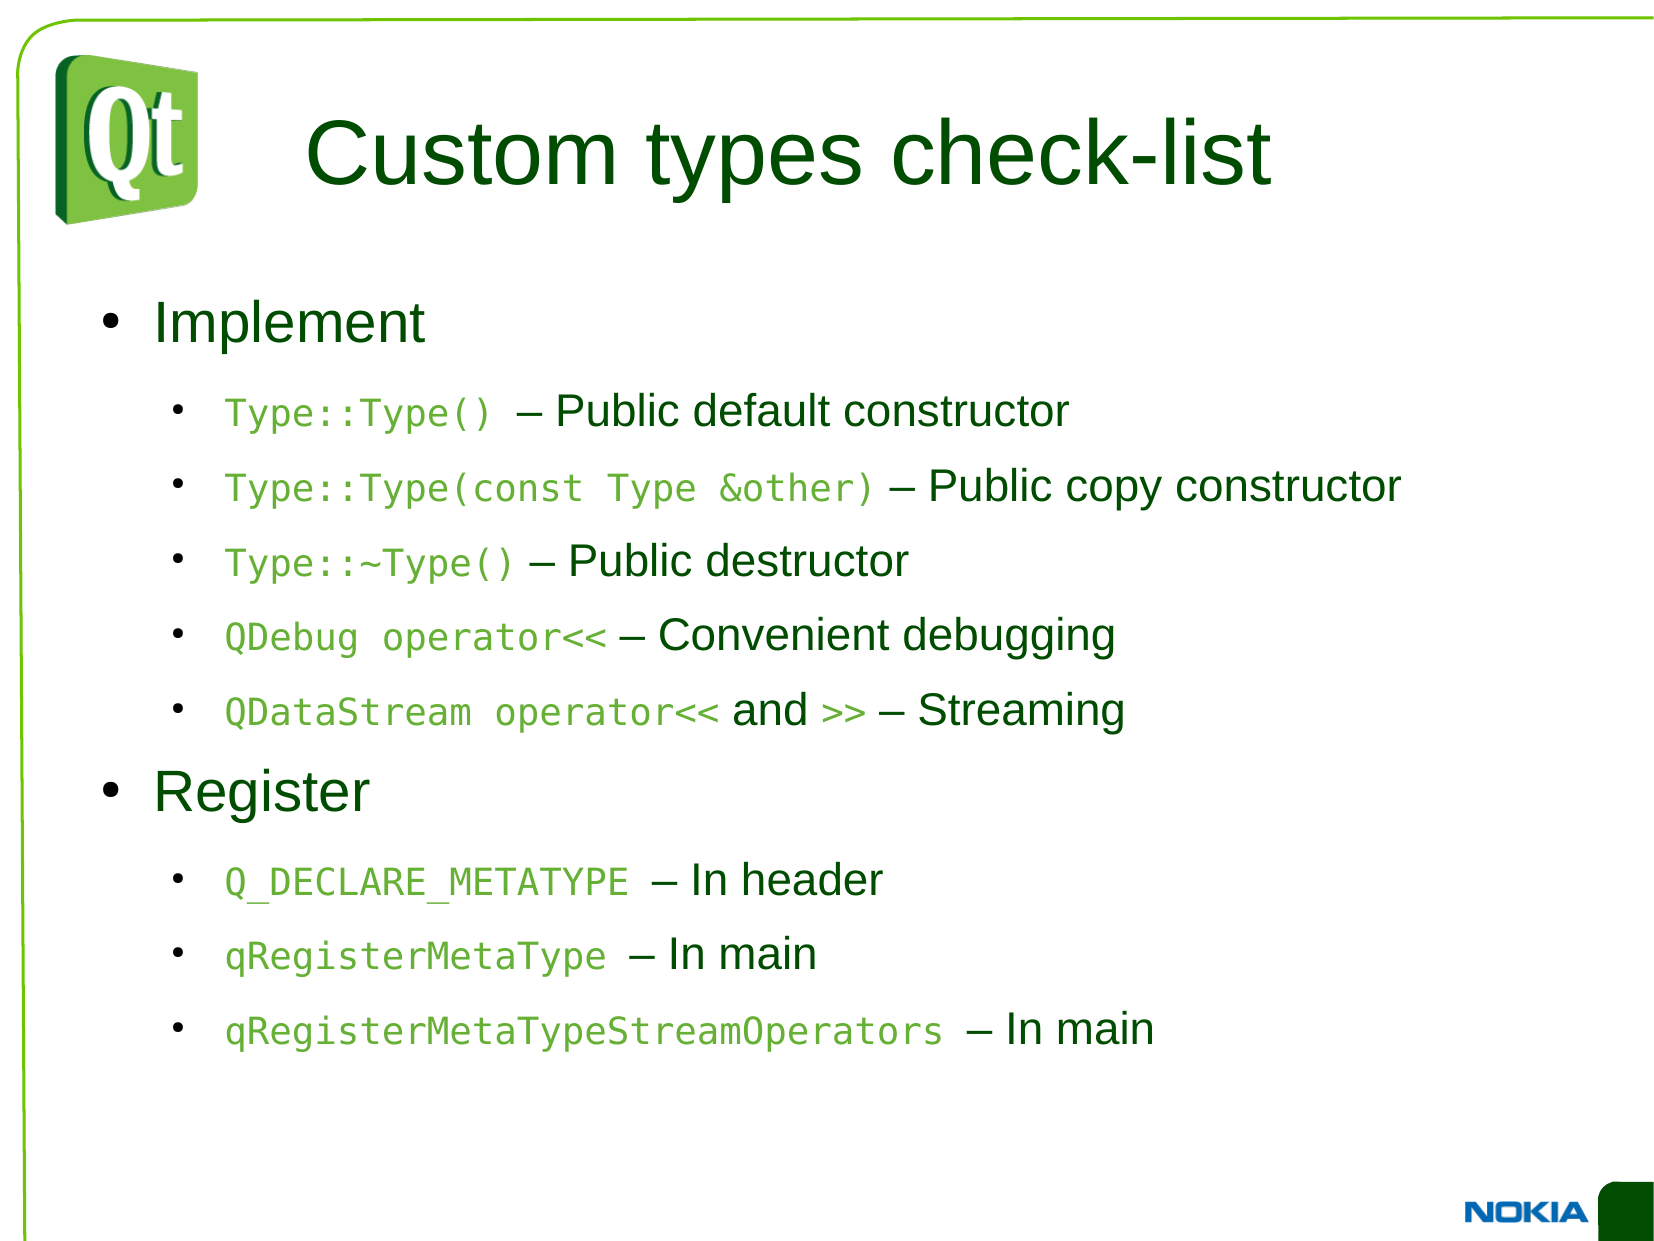

# Custom types check-list
Implement
Type::Type() – Public default constructor
Type::Type(const Type &other) – Public copy constructor
Type::~Type() – Public destructor
QDebug operator<< – Convenient debugging
QDataStream operator<< and >> – Streaming
Register
Q_DECLARE_METATYPE – In header
qRegisterMetaType – In main
qRegisterMetaTypeStreamOperators – In main